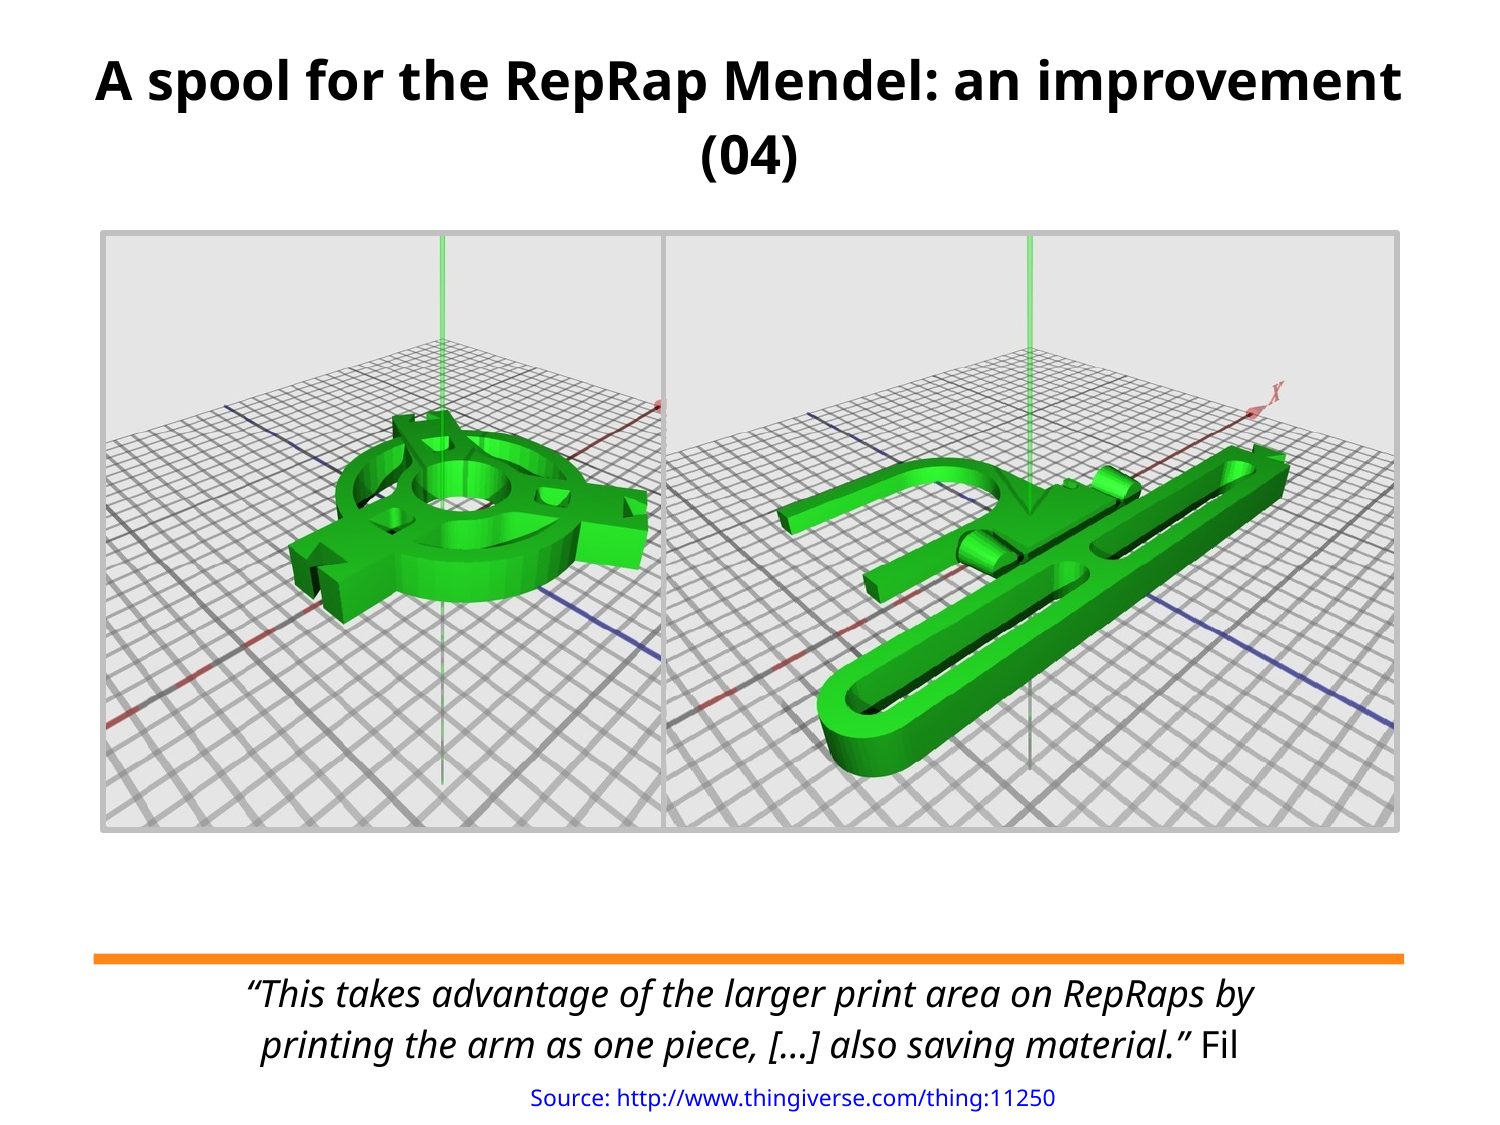

# A spool for the RepRap Mendel: an improvement (04)
“This takes advantage of the larger print area on RepRaps by printing the arm as one piece, […] also saving material.” Fil
Source: http://www.thingiverse.com/thing:11250